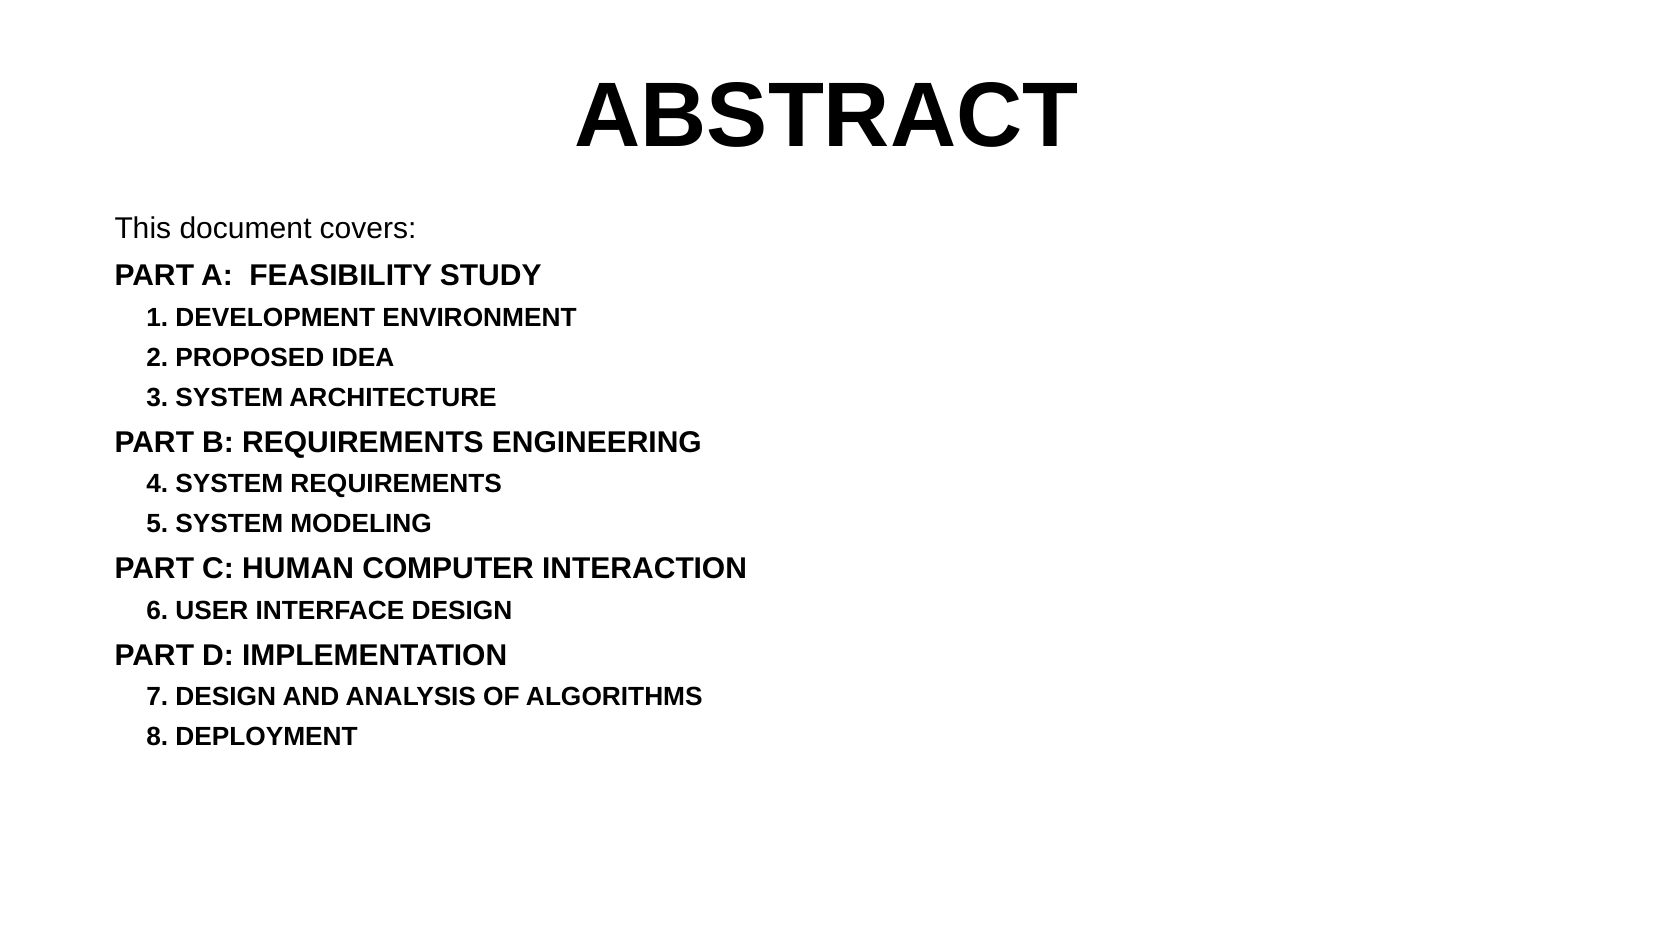

# ABSTRACT
This document covers:
PART A: FEASIBILITY STUDY
1. DEVELOPMENT ENVIRONMENT
2. PROPOSED IDEA
3. SYSTEM ARCHITECTURE
PART B: REQUIREMENTS ENGINEERING
4. SYSTEM REQUIREMENTS
5. SYSTEM MODELING
PART C: HUMAN COMPUTER INTERACTION
6. USER INTERFACE DESIGN
PART D: IMPLEMENTATION
7. DESIGN AND ANALYSIS OF ALGORITHMS
8. DEPLOYMENT